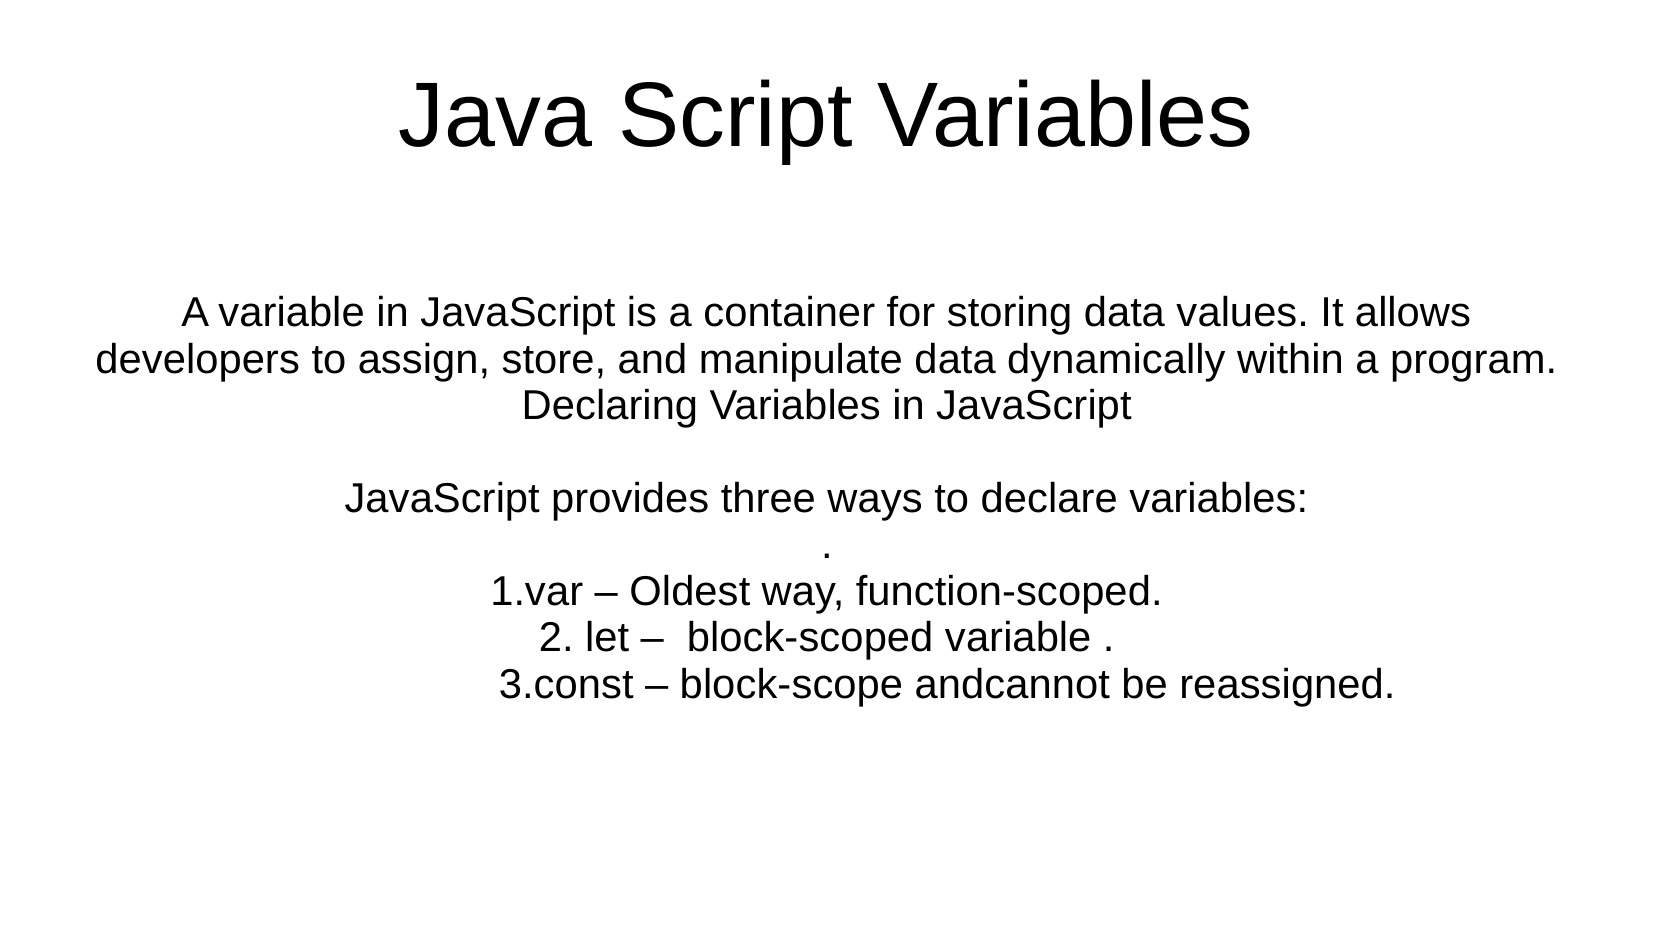

# Java Script Variables
A variable in JavaScript is a container for storing data values. It allows developers to assign, store, and manipulate data dynamically within a program.
Declaring Variables in JavaScript
JavaScript provides three ways to declare variables:
.
1.var – Oldest way, function-scoped.
2. let – block-scoped variable .
 3.const – block-scope andcannot be reassigned.